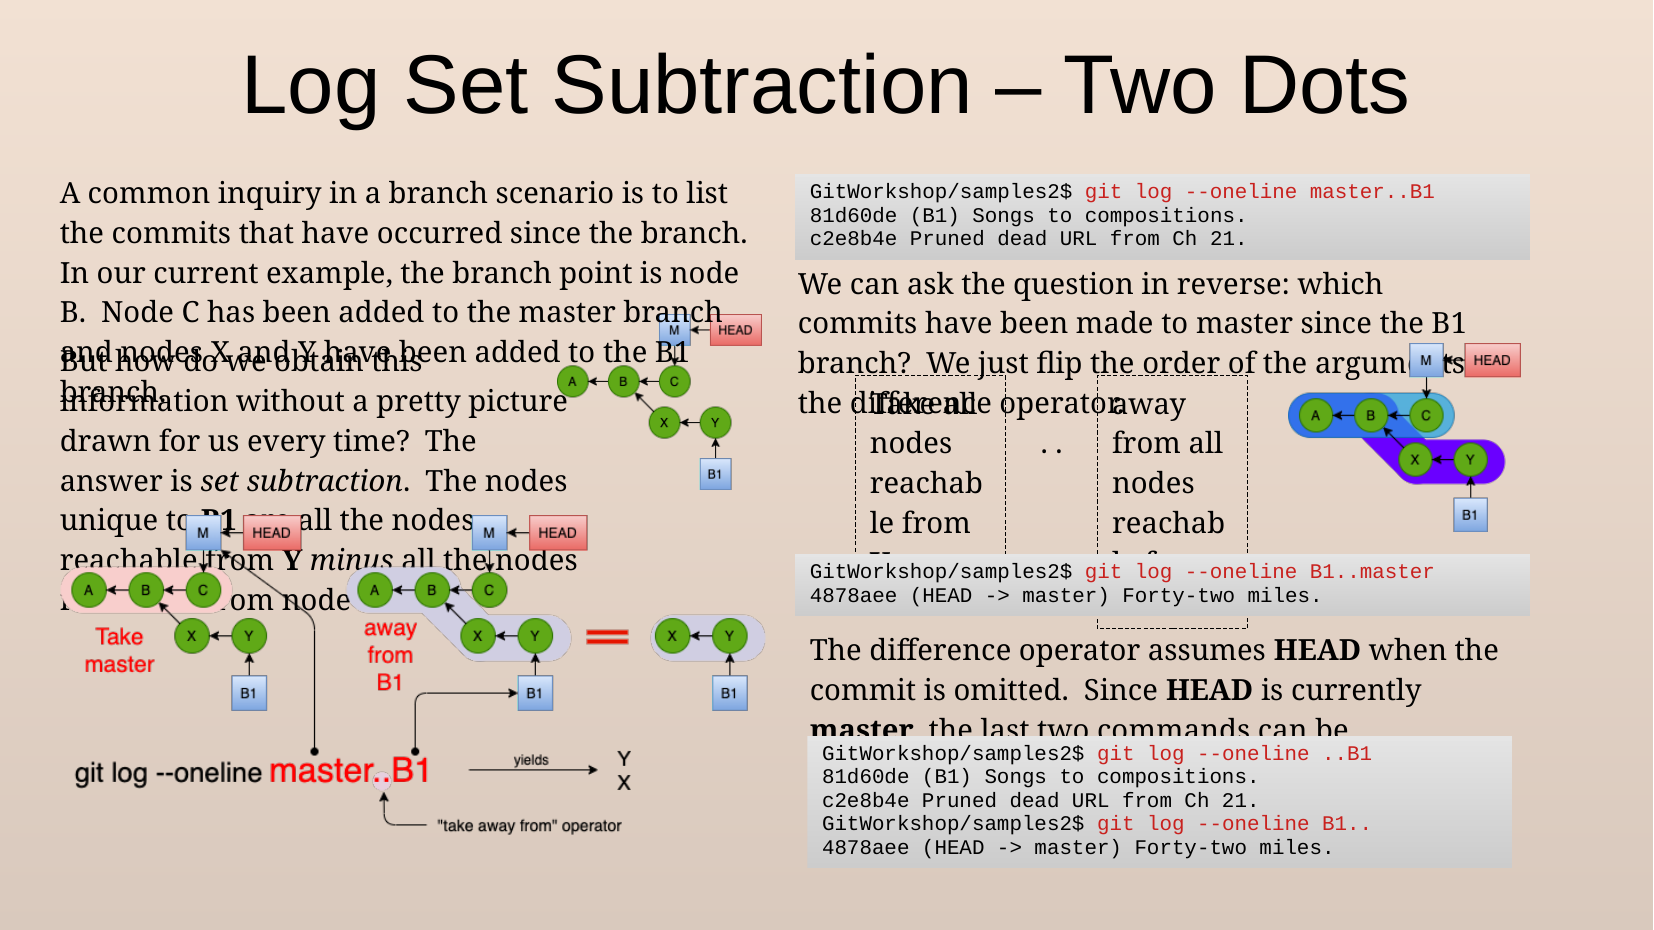

# Log Set Subtraction – Two Dots
A common inquiry in a branch scenario is to list the commits that have occurred since the branch. In our current example, the branch point is node B. Node C has been added to the master branch and nodes X and Y have been added to the B1 branch.
GitWorkshop/samples2$ git log --oneline master..B1
81d60de (B1) Songs to compositions.
c2e8b4e Pruned dead URL from Ch 21.
We can ask the question in reverse: which commits have been made to master since the B1 branch? We just flip the order of the arguments in the difference operator.
But how do we obtain this information without a pretty picture drawn for us every time? The answer is set subtraction. The nodes unique to B1 are all the nodes reachable from Y minus all the nodes reachable from node C.
Take all nodes reachable from Y
away from all nodes reachable from C
. .
GitWorkshop/samples2$ git log --oneline B1..master
4878aee (HEAD -> master) Forty-two miles.
The difference operator assumes HEAD when the commit is omitted. Since HEAD is currently master, the last two commands can be abbreviated as follows.
GitWorkshop/samples2$ git log --oneline ..B1
81d60de (B1) Songs to compositions.
c2e8b4e Pruned dead URL from Ch 21.
GitWorkshop/samples2$ git log --oneline B1..
4878aee (HEAD -> master) Forty-two miles.